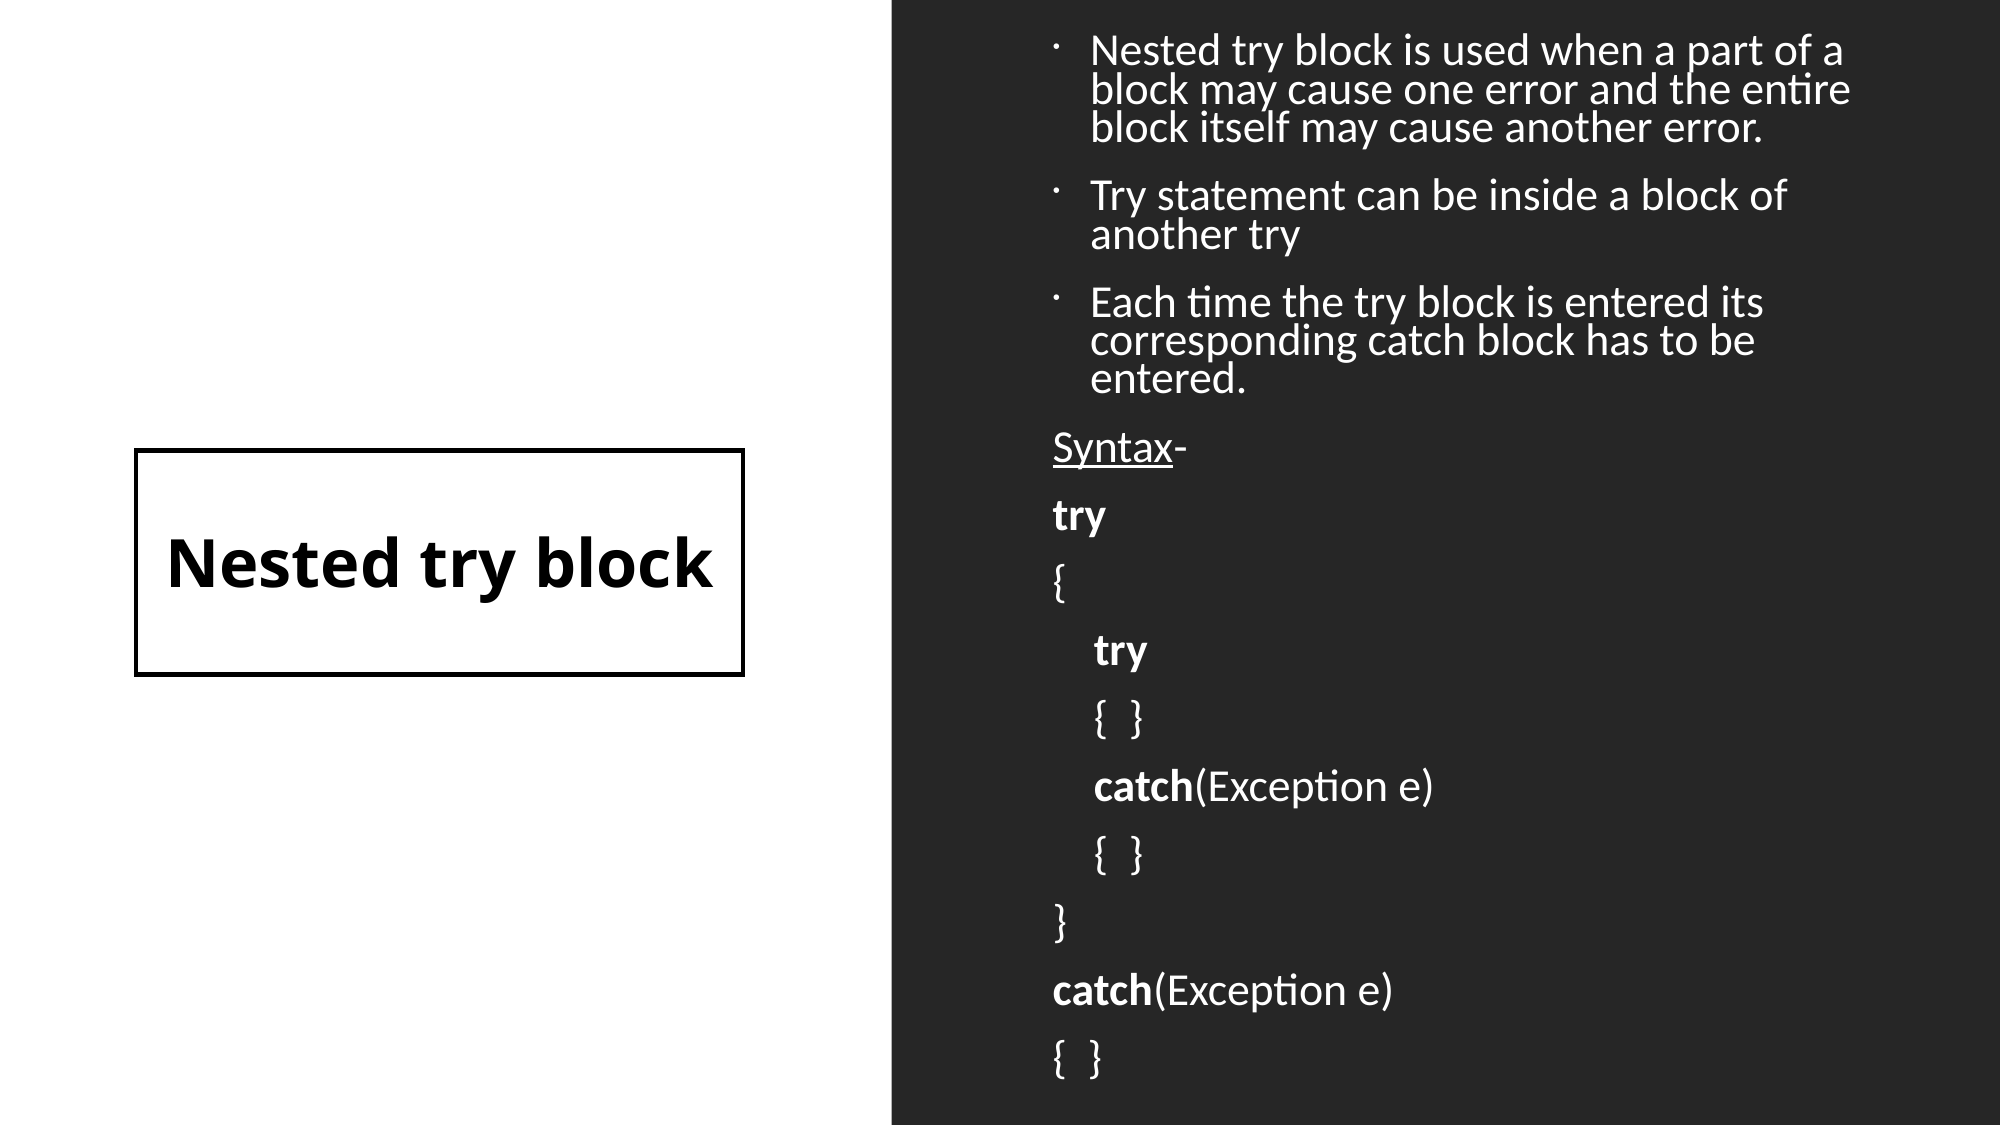

Nested try block is used when a part of a block may cause one error and the entire block itself may cause another error.
Try statement can be inside a block of another try
Each time the try block is entered its corresponding catch block has to be entered.
Syntax-
try
{
    try
    {  }
 catch(Exception e)
    {  }
}
catch(Exception e)
{  }
# Nested try block